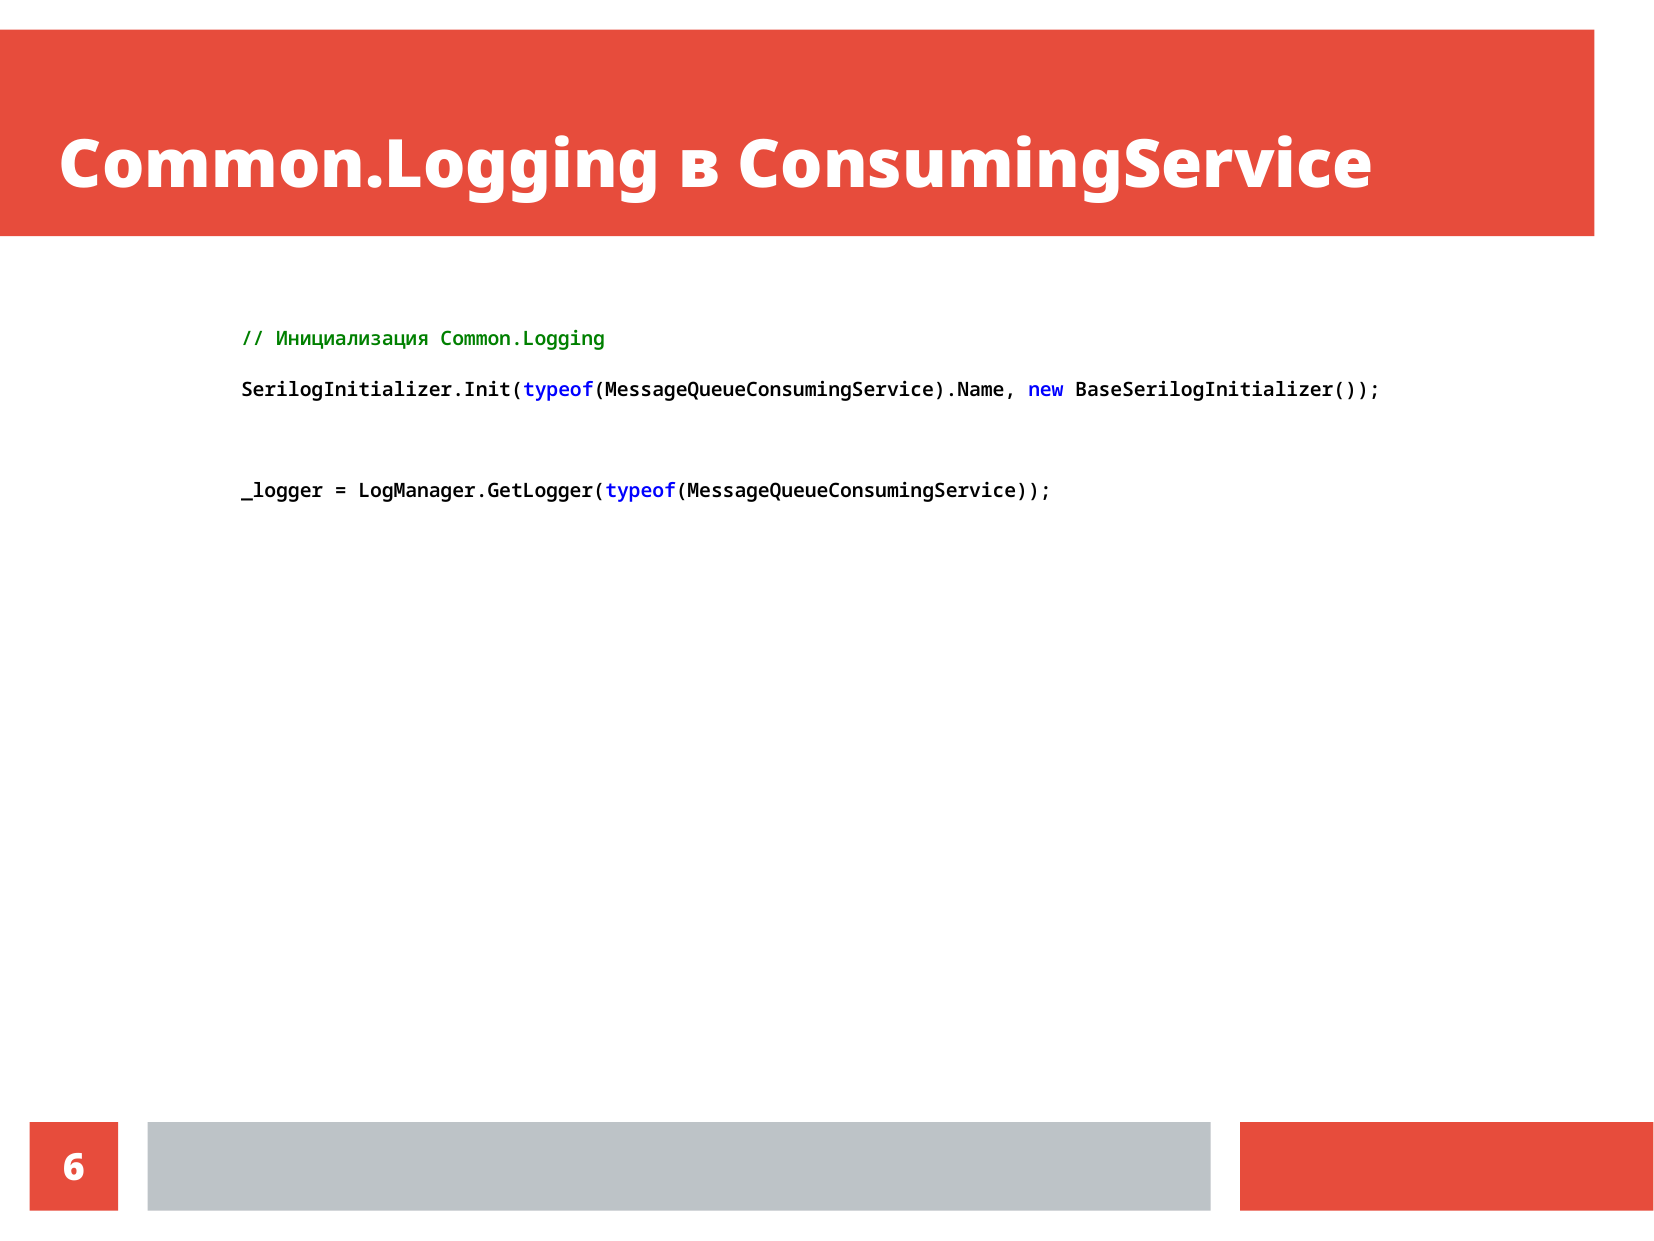

# Common.Logging в ConsumingService
 // Инициализация Common.Logging
 SerilogInitializer.Init(typeof(MessageQueueConsumingService).Name, new BaseSerilogInitializer());
 _logger = LogManager.GetLogger(typeof(MessageQueueConsumingService));
6